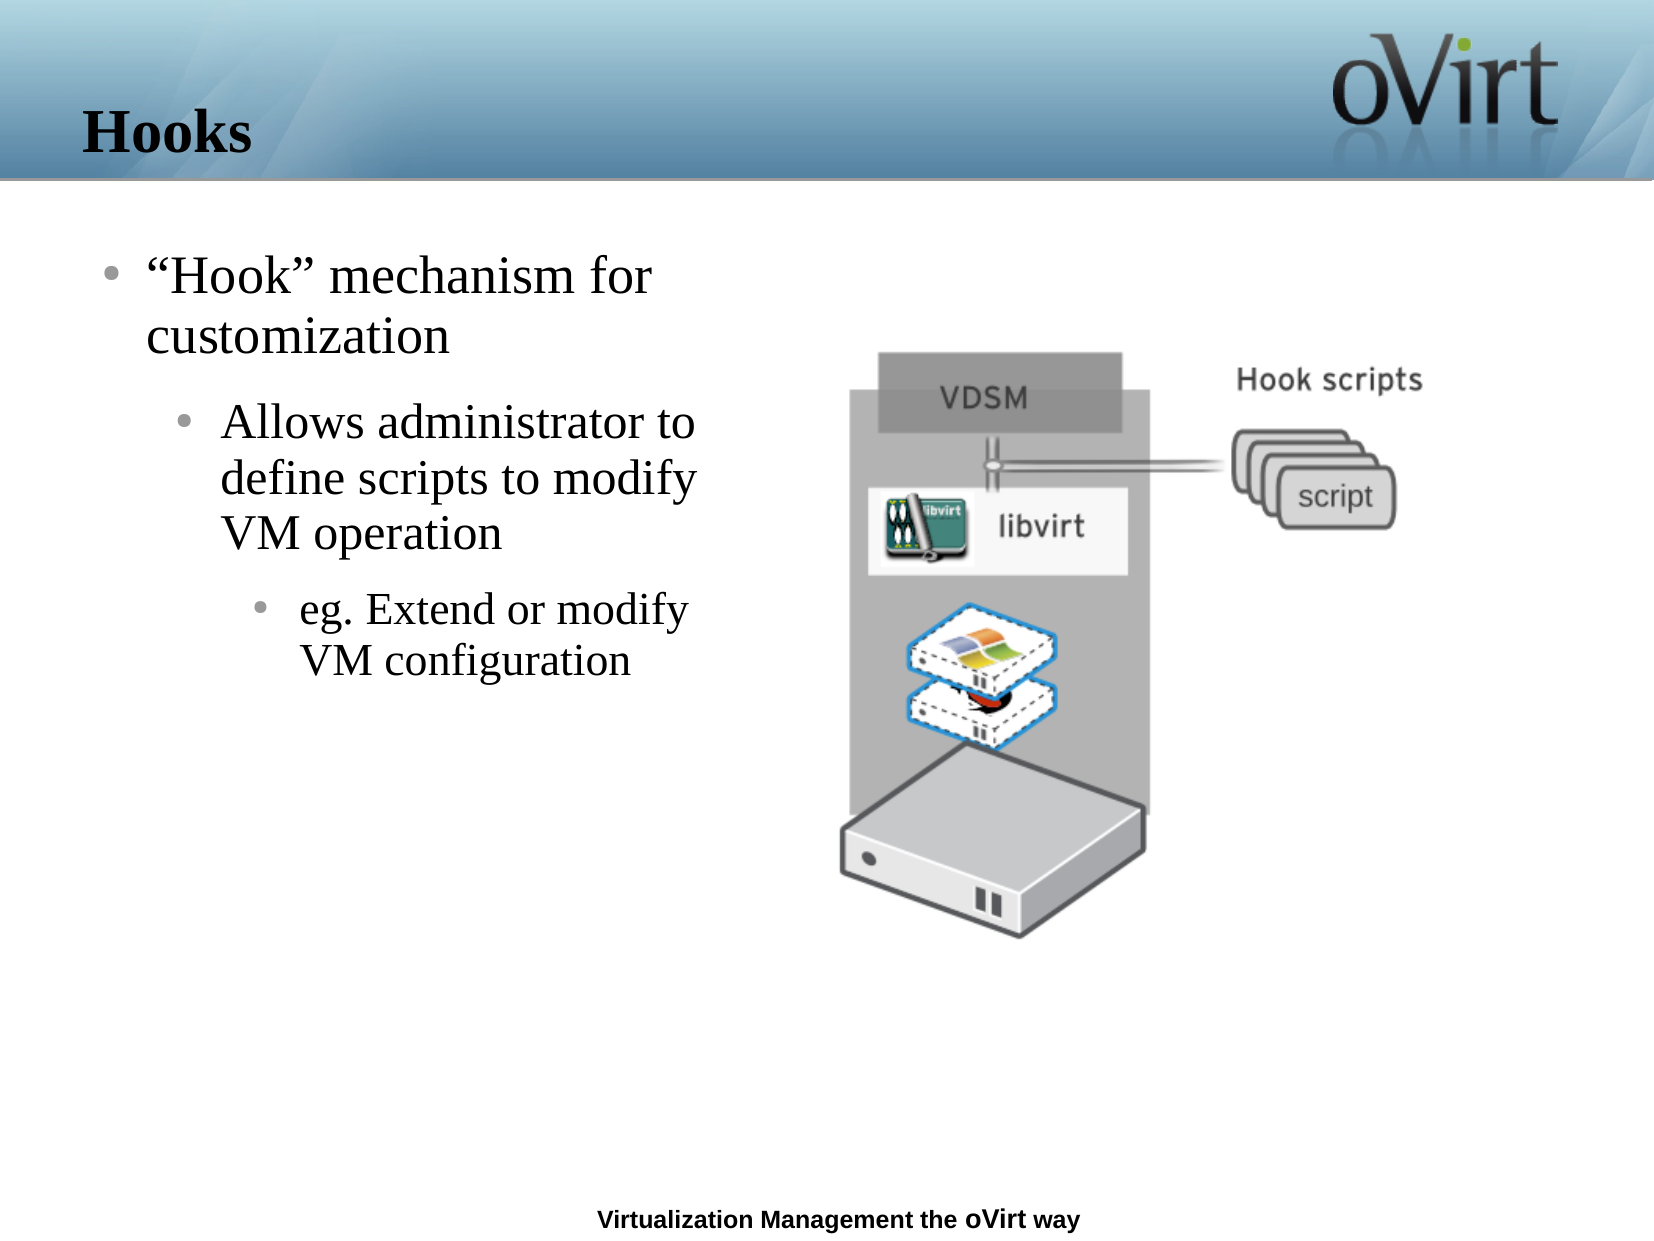

# Hooks
“Hook” mechanism for customization
Allows administrator to define scripts to modify VM operation
eg. Extend or modify VM configuration